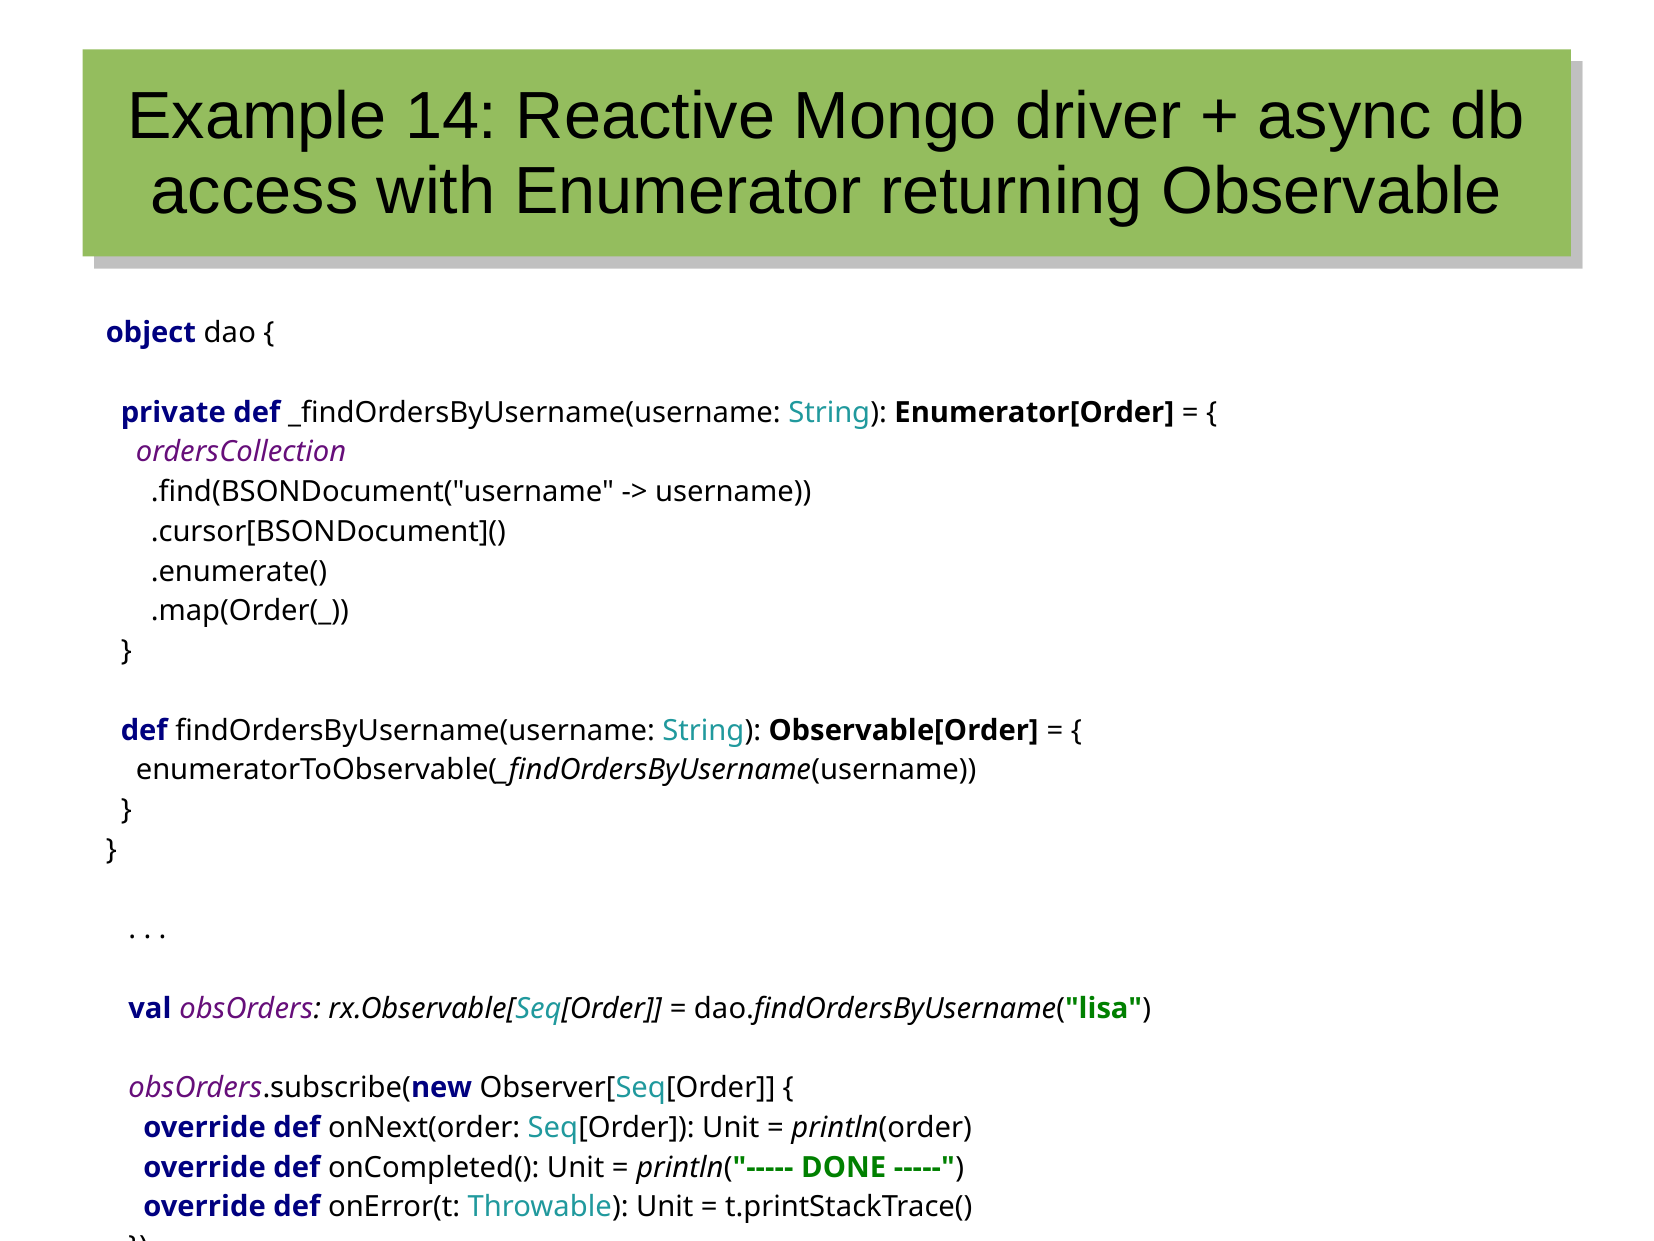

# Example 14: Reactive Mongo driver + async db access with Enumerator returning Observable
object dao {
 private def _findOrdersByUsername(username: String): Enumerator[Order] = {
 ordersCollection
 .find(BSONDocument("username" -> username))
 .cursor[BSONDocument]()
 .enumerate()
 .map(Order(_))
 }
 def findOrdersByUsername(username: String): Observable[Order] = {
 enumeratorToObservable(_findOrdersByUsername(username))
 }
}
 . . .
 val obsOrders: rx.Observable[Seq[Order]] = dao.findOrdersByUsername("lisa")
 obsOrders.subscribe(new Observer[Seq[Order]] {
 override def onNext(order: Seq[Order]): Unit = println(order)
 override def onCompleted(): Unit = println("----- DONE -----")
 override def onError(t: Throwable): Unit = t.printStackTrace()
 })